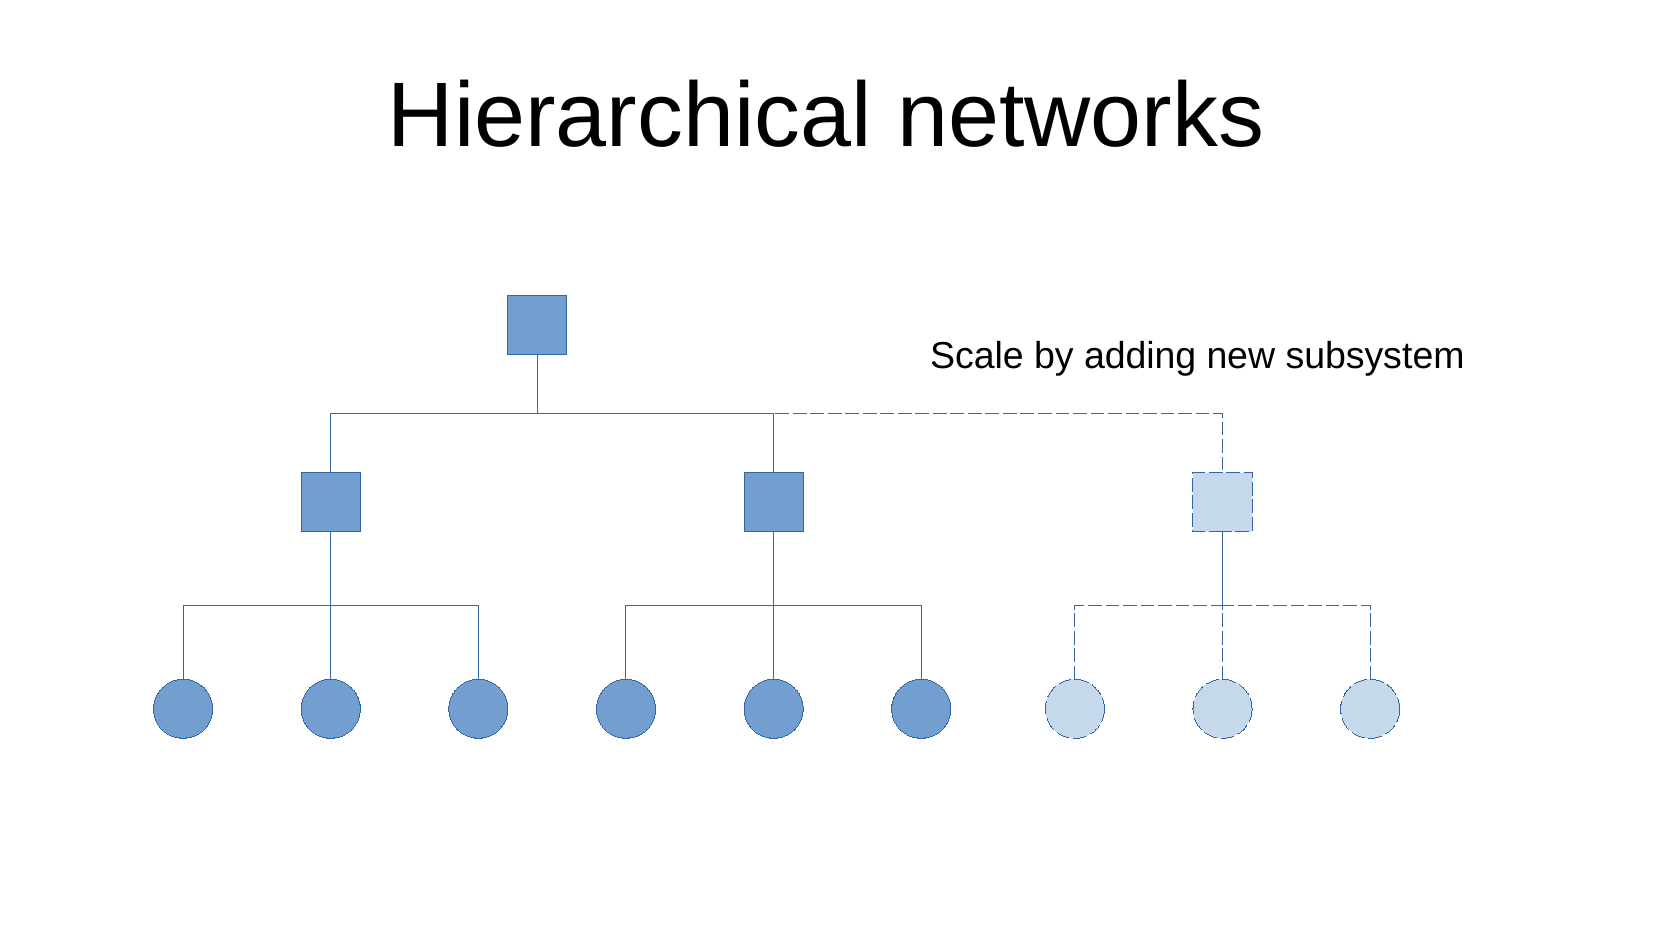

# Hierarchical networks
Scale by adding new subsystem